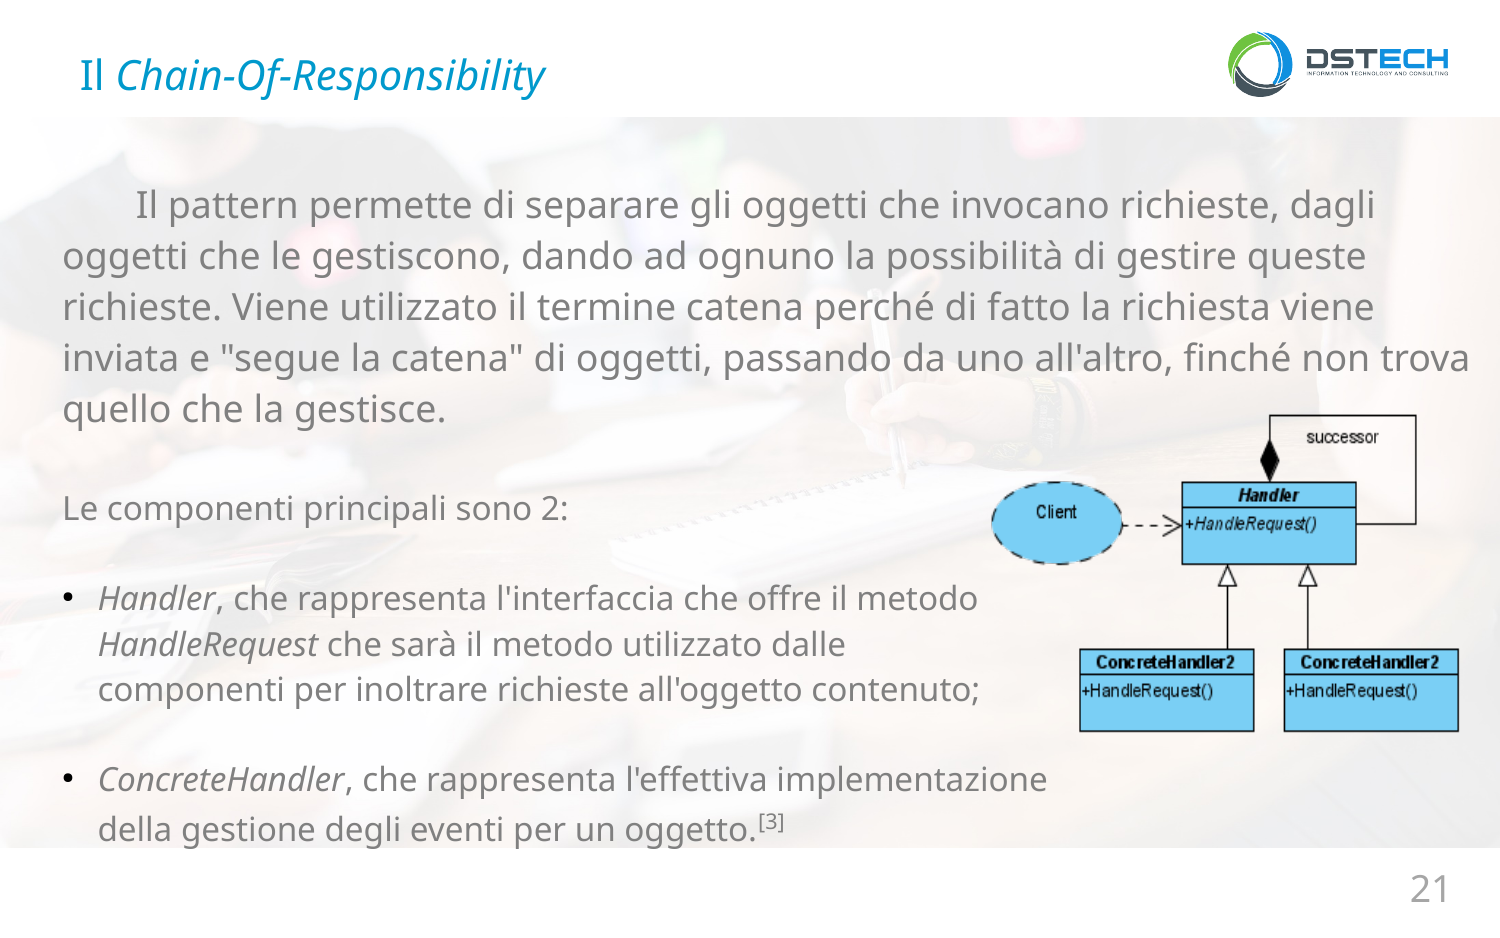

Il Chain-Of-Responsibility
	Il pattern permette di separare gli oggetti che invocano richieste, dagli oggetti che le gestiscono, dando ad ognuno la possibilità di gestire queste richieste. Viene utilizzato il termine catena perché di fatto la richiesta viene inviata e "segue la catena" di oggetti, passando da uno all'altro, finché non trova quello che la gestisce.
Le componenti principali sono 2:
Handler, che rappresenta l'interfaccia che offre il metodo
HandleRequest che sarà il metodo utilizzato dalle
componenti per inoltrare richieste all'oggetto contenuto;
ConcreteHandler, che rappresenta l'effettiva implementazione
della gestione degli eventi per un oggetto.[3]
21